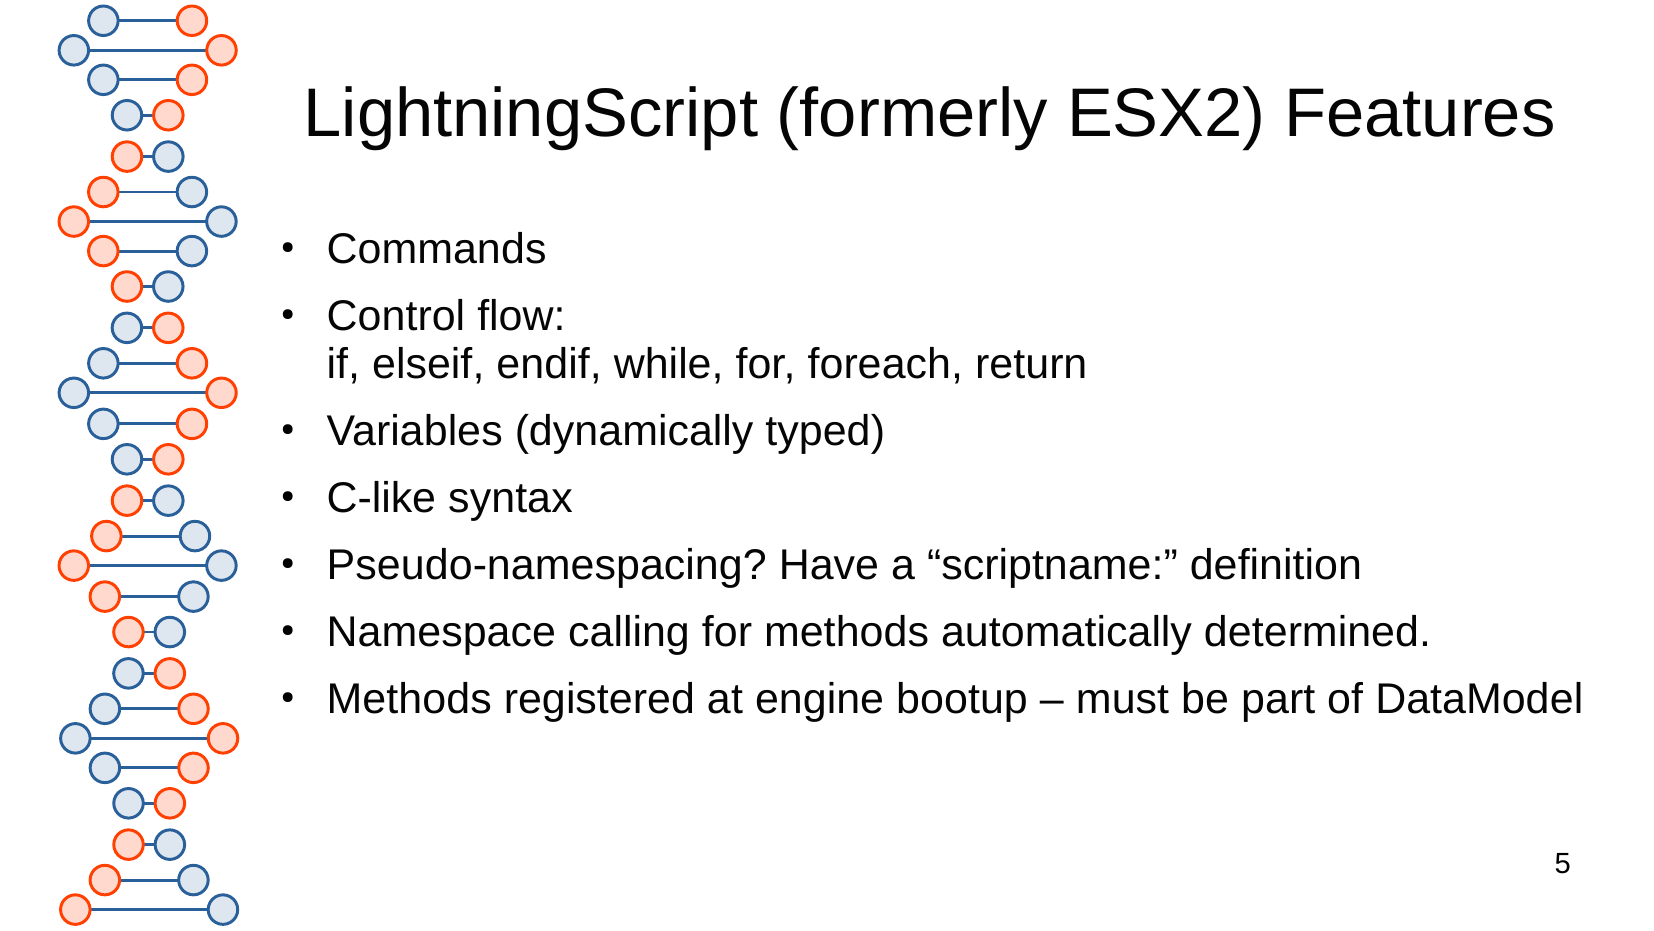

# LightningScript (formerly ESX2) Features
Commands
Control flow:
if, elseif, endif, while, for, foreach, return
Variables (dynamically typed)
C-like syntax
Pseudo-namespacing? Have a “scriptname:” definition
Namespace calling for methods automatically determined.
Methods registered at engine bootup – must be part of DataModel
5